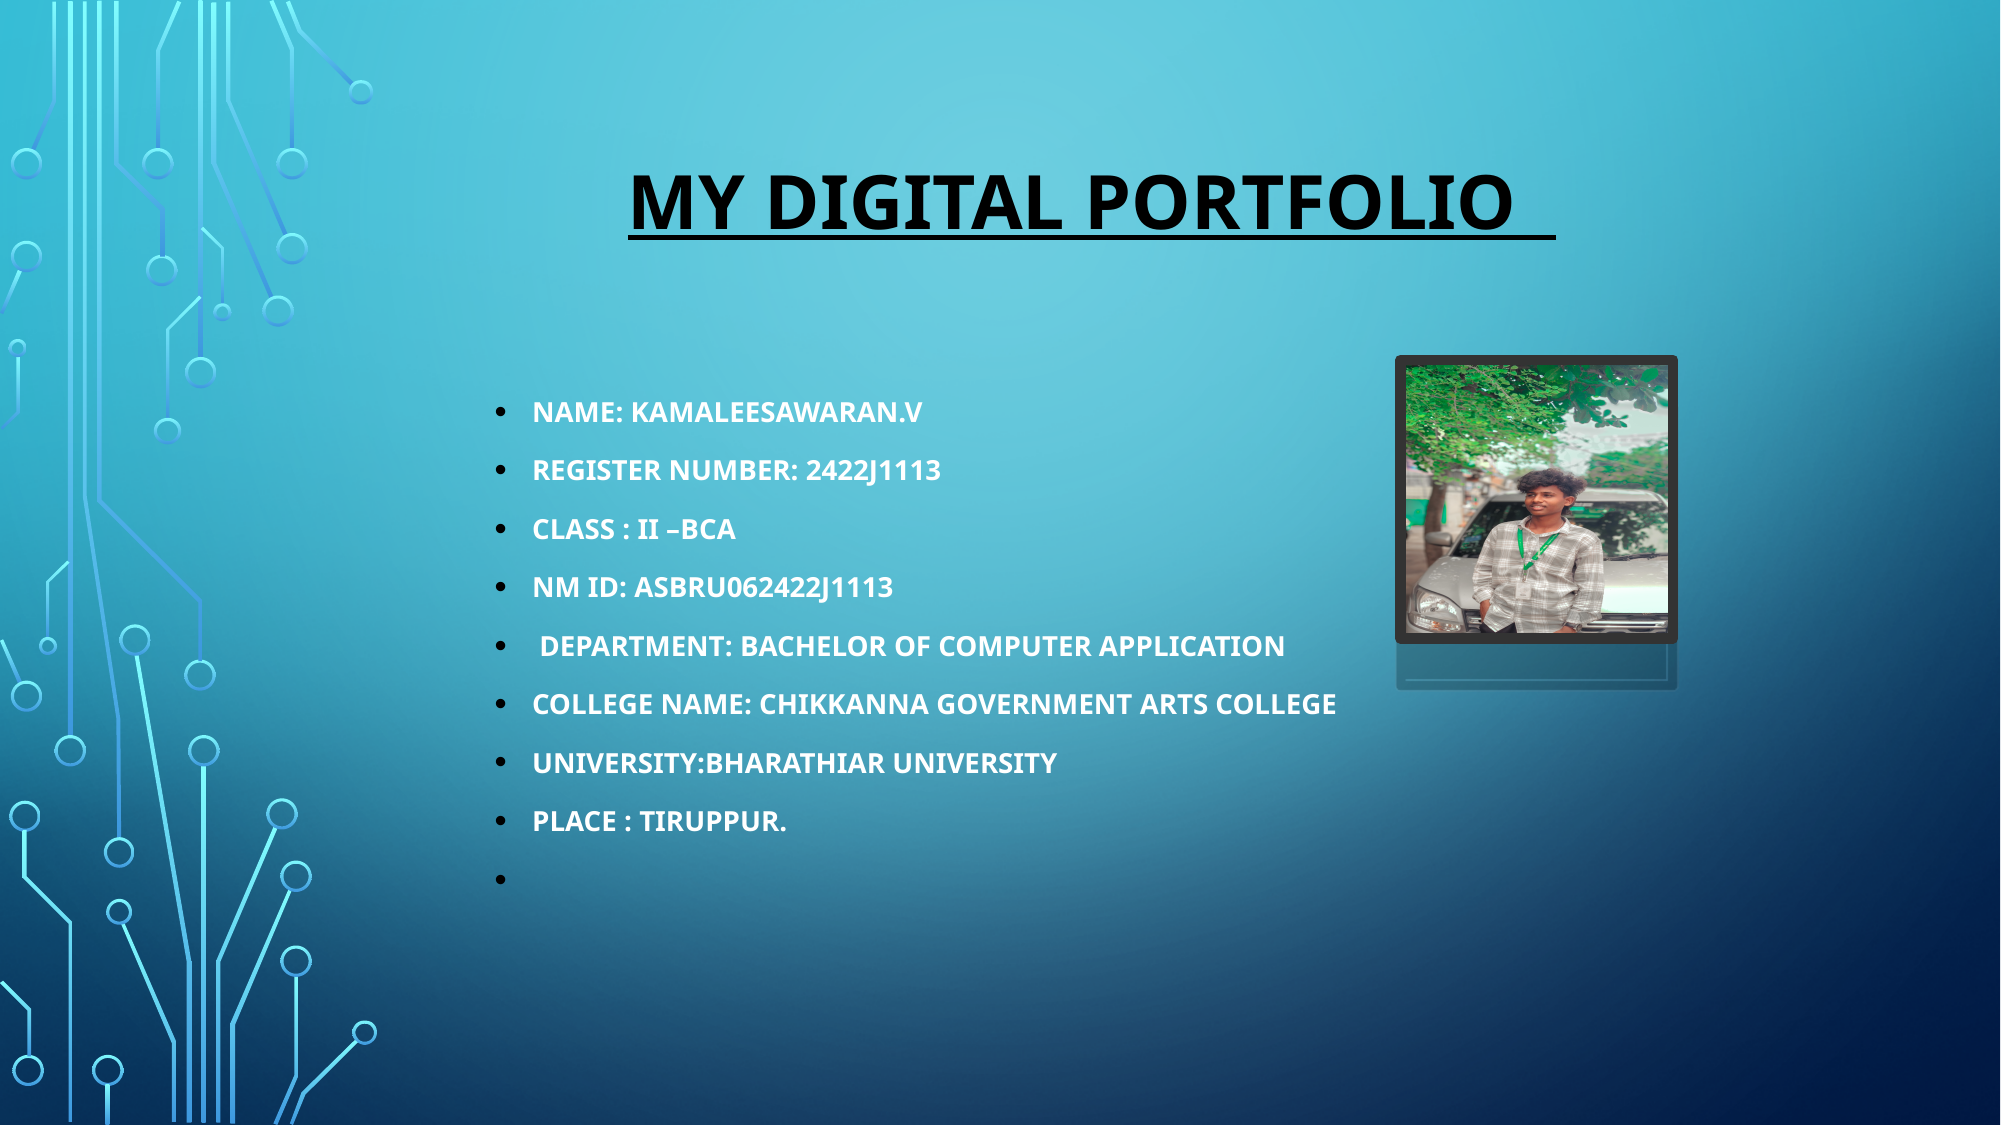

# My Digital portfolio
Name: kamaleesawaran.v
Register number: 2422j1113
Class : ii –bca
NM id: asbru062422j1113
 Department: bachelor of computer application
College name: Chikkanna government arts college
University:bharathiar University
Place : Tiruppur.